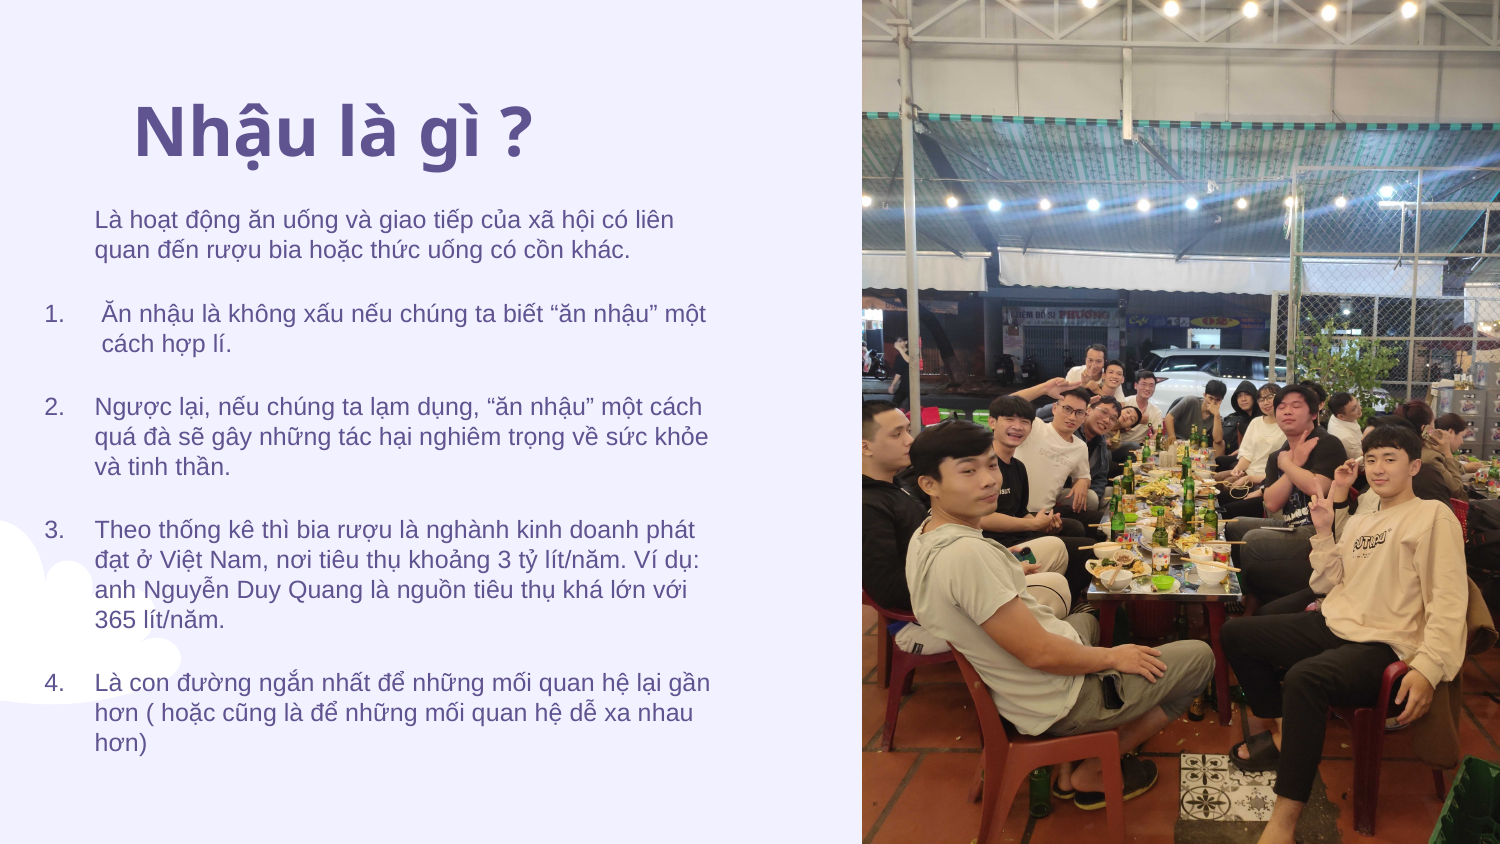

Nhậu là gì ?
# Là hoạt động ăn uống và giao tiếp của xã hội có liên quan đến rượu bia hoặc thức uống có cồn khác.
 Ăn nhậu là không xấu nếu chúng ta biết “ăn nhậu” một cách hợp lí.
Ngược lại, nếu chúng ta lạm dụng, “ăn nhậu” một cách quá đà sẽ gây những tác hại nghiêm trọng về sức khỏe và tinh thần.
Theo thống kê thì bia rượu là nghành kinh doanh phát đạt ở Việt Nam, nơi tiêu thụ khoảng 3 tỷ lít/năm. Ví dụ: anh Nguyễn Duy Quang là nguồn tiêu thụ khá lớn với 365 lít/năm.
Là con đường ngắn nhất để những mối quan hệ lại gần hơn ( hoặc cũng là để những mối quan hệ dễ xa nhau hơn)